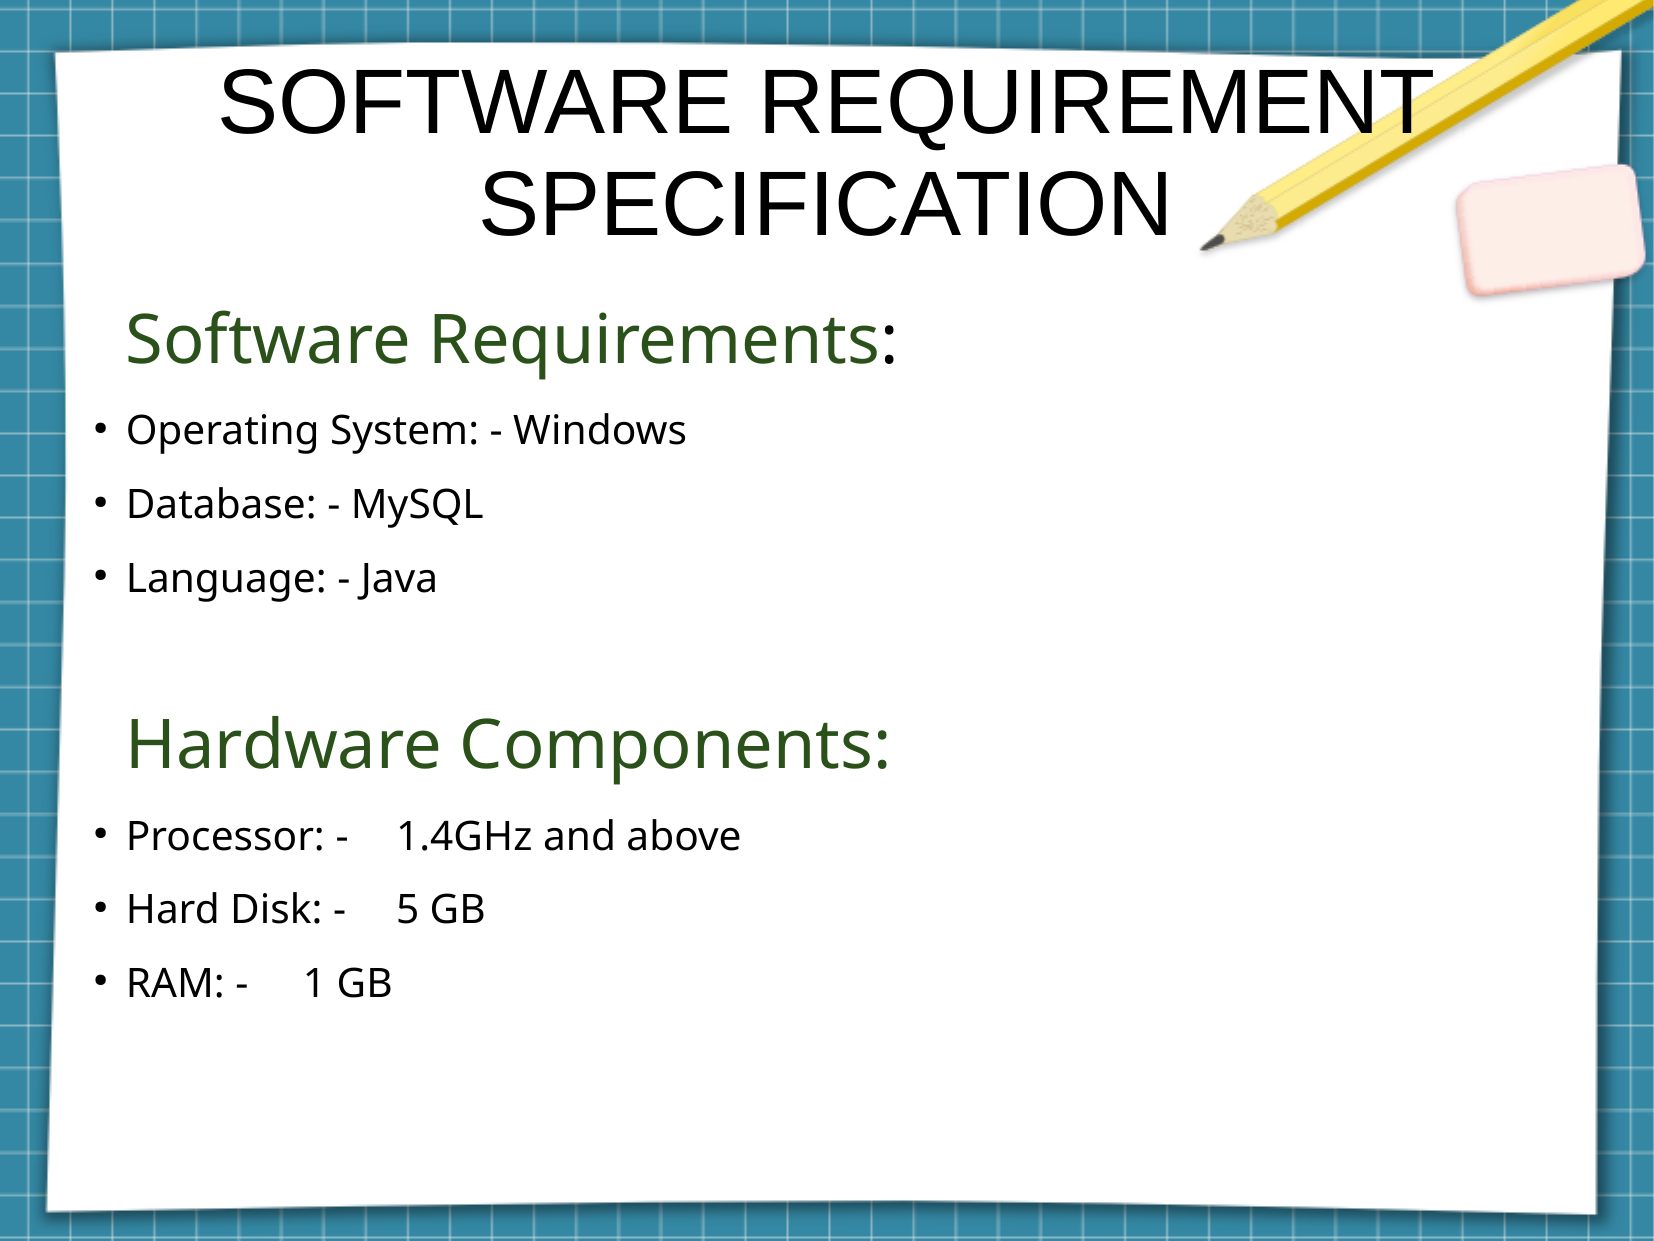

# SOFTWARE REQUIREMENT SPECIFICATION
Software Requirements:
Operating System: - Windows
Database: - MySQL
Language: - Java
Hardware Components:
Processor: - 	1.4GHz and above
Hard Disk: - 	5 GB
RAM: - 						 1 GB